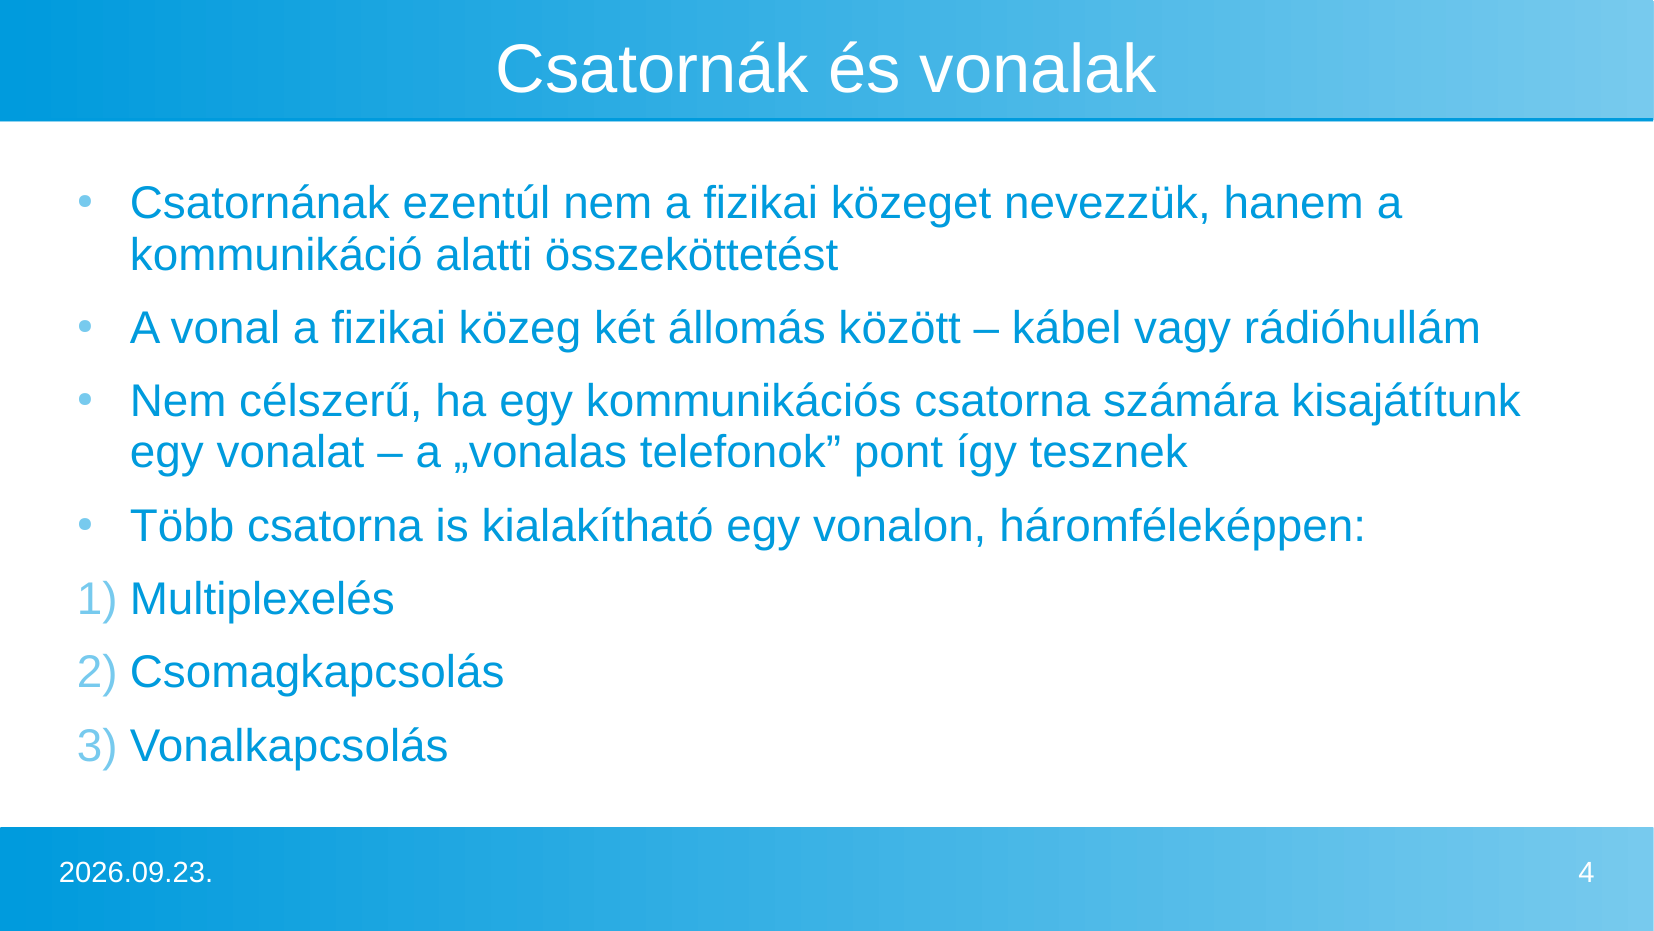

# Csatornák és vonalak
Csatornának ezentúl nem a fizikai közeget nevezzük, hanem a kommunikáció alatti összeköttetést
A vonal a fizikai közeg két állomás között – kábel vagy rádióhullám
Nem célszerű, ha egy kommunikációs csatorna számára kisajátítunk egy vonalat – a „vonalas telefonok” pont így tesznek
Több csatorna is kialakítható egy vonalon, háromféleképpen:
Multiplexelés
Csomagkapcsolás
Vonalkapcsolás
4